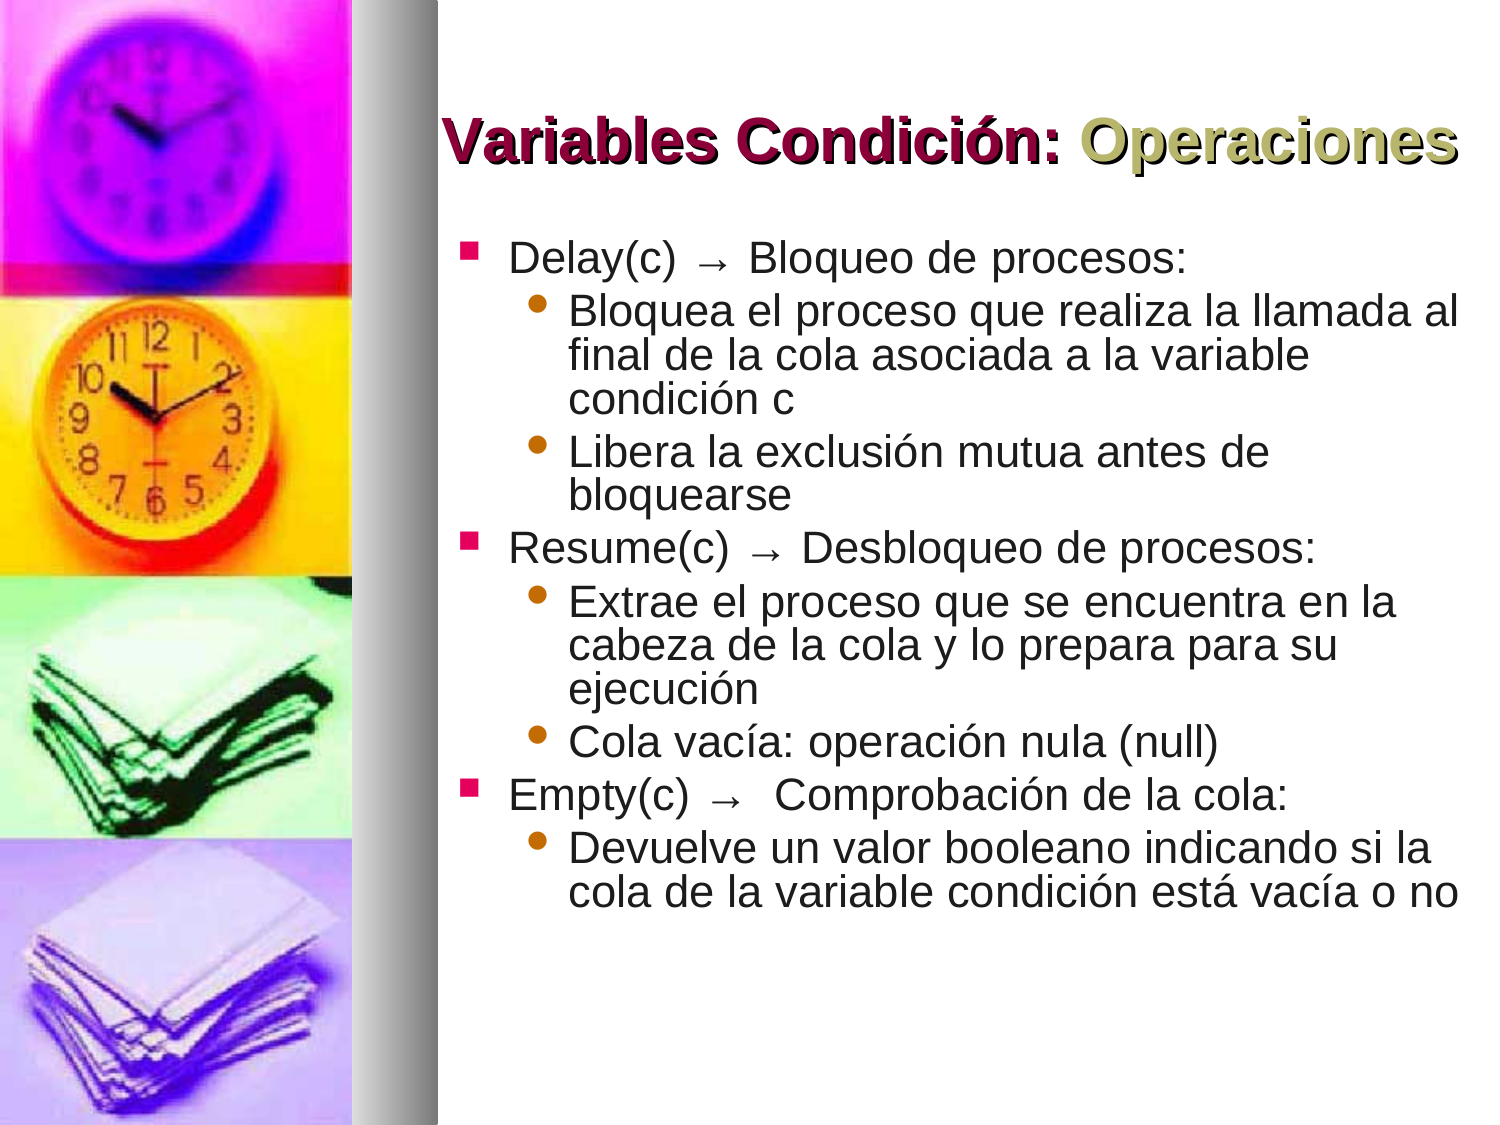

Variables Condición: Operaciones
# Delay(c) → Bloqueo de procesos:
Bloquea el proceso que realiza la llamada al final de la cola asociada a la variable condición c
Libera la exclusión mutua antes de bloquearse
Resume(c) → Desbloqueo de procesos:
Extrae el proceso que se encuentra en la cabeza de la cola y lo prepara para su ejecución
Cola vacía: operación nula (null)
Empty(c) → Comprobación de la cola:
Devuelve un valor booleano indicando si la cola de la variable condición está vacía o no